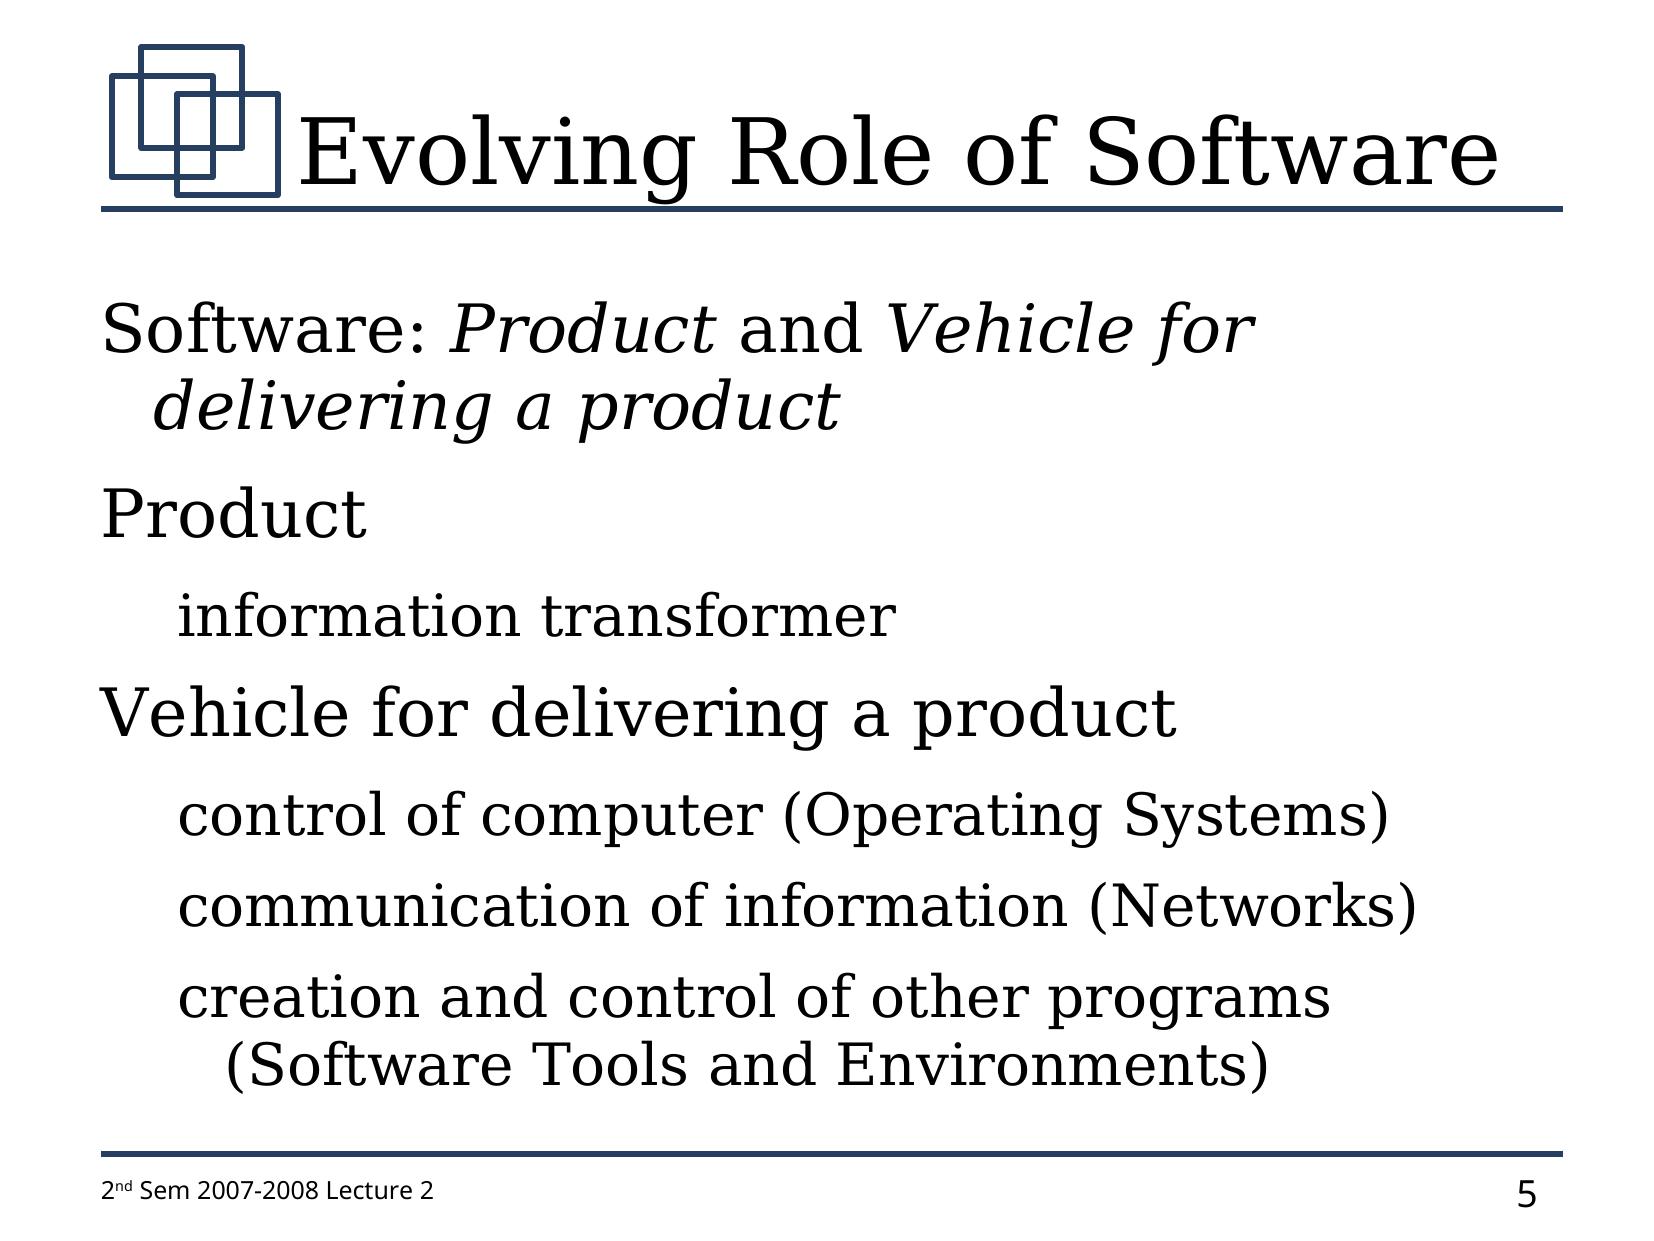

# Evolving Role of Software
Software: Product and Vehicle for delivering a product
Product
information transformer
Vehicle for delivering a product
control of computer (Operating Systems)
communication of information (Networks)
creation and control of other programs (Software Tools and Environments)